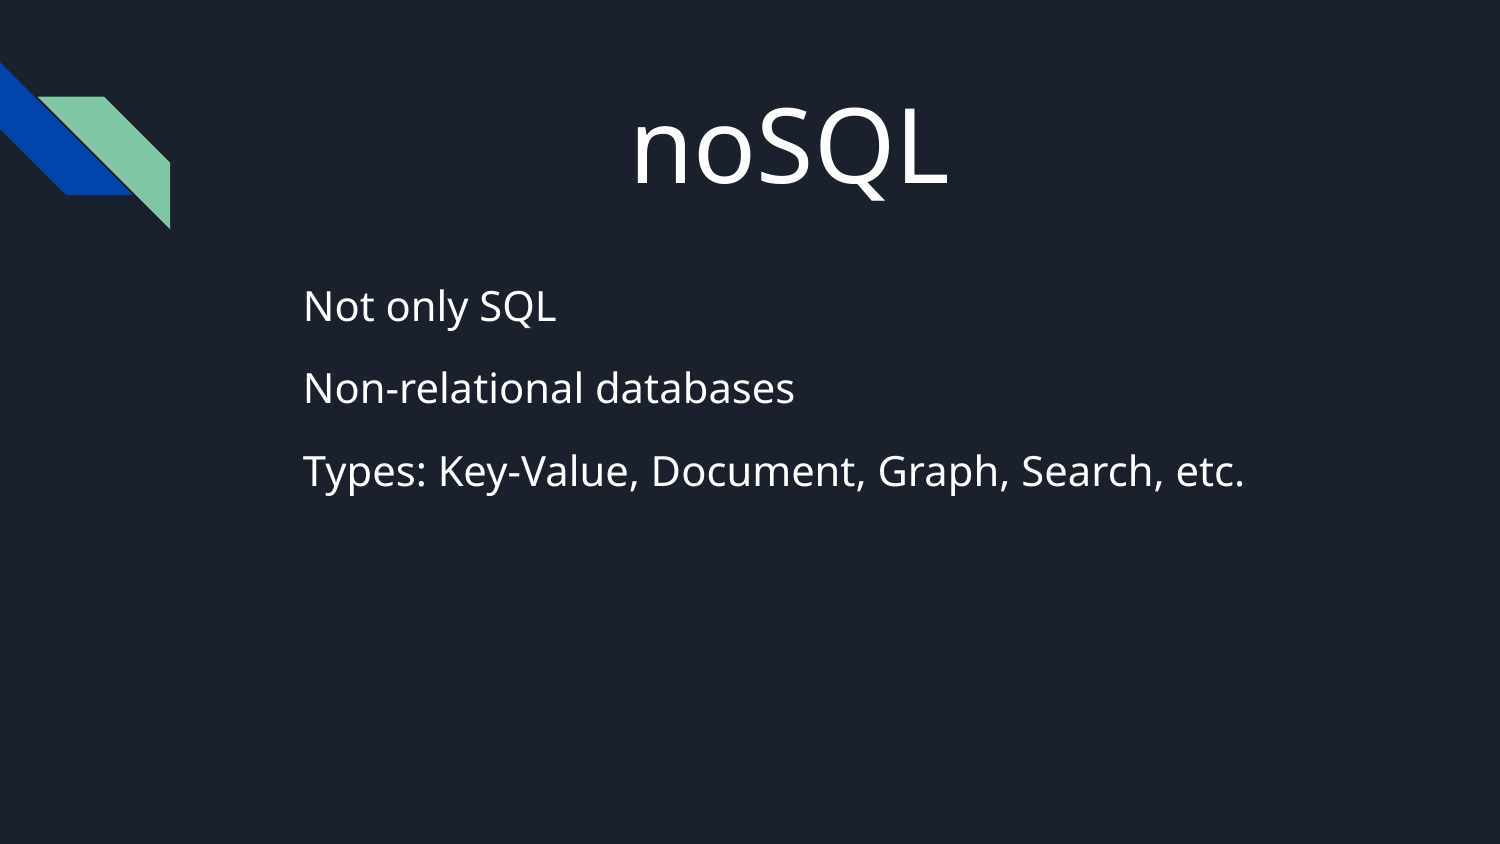

# noSQL
Not only SQL
Non-relational databases
	Types: Key-Value, Document, Graph, Search, etc.